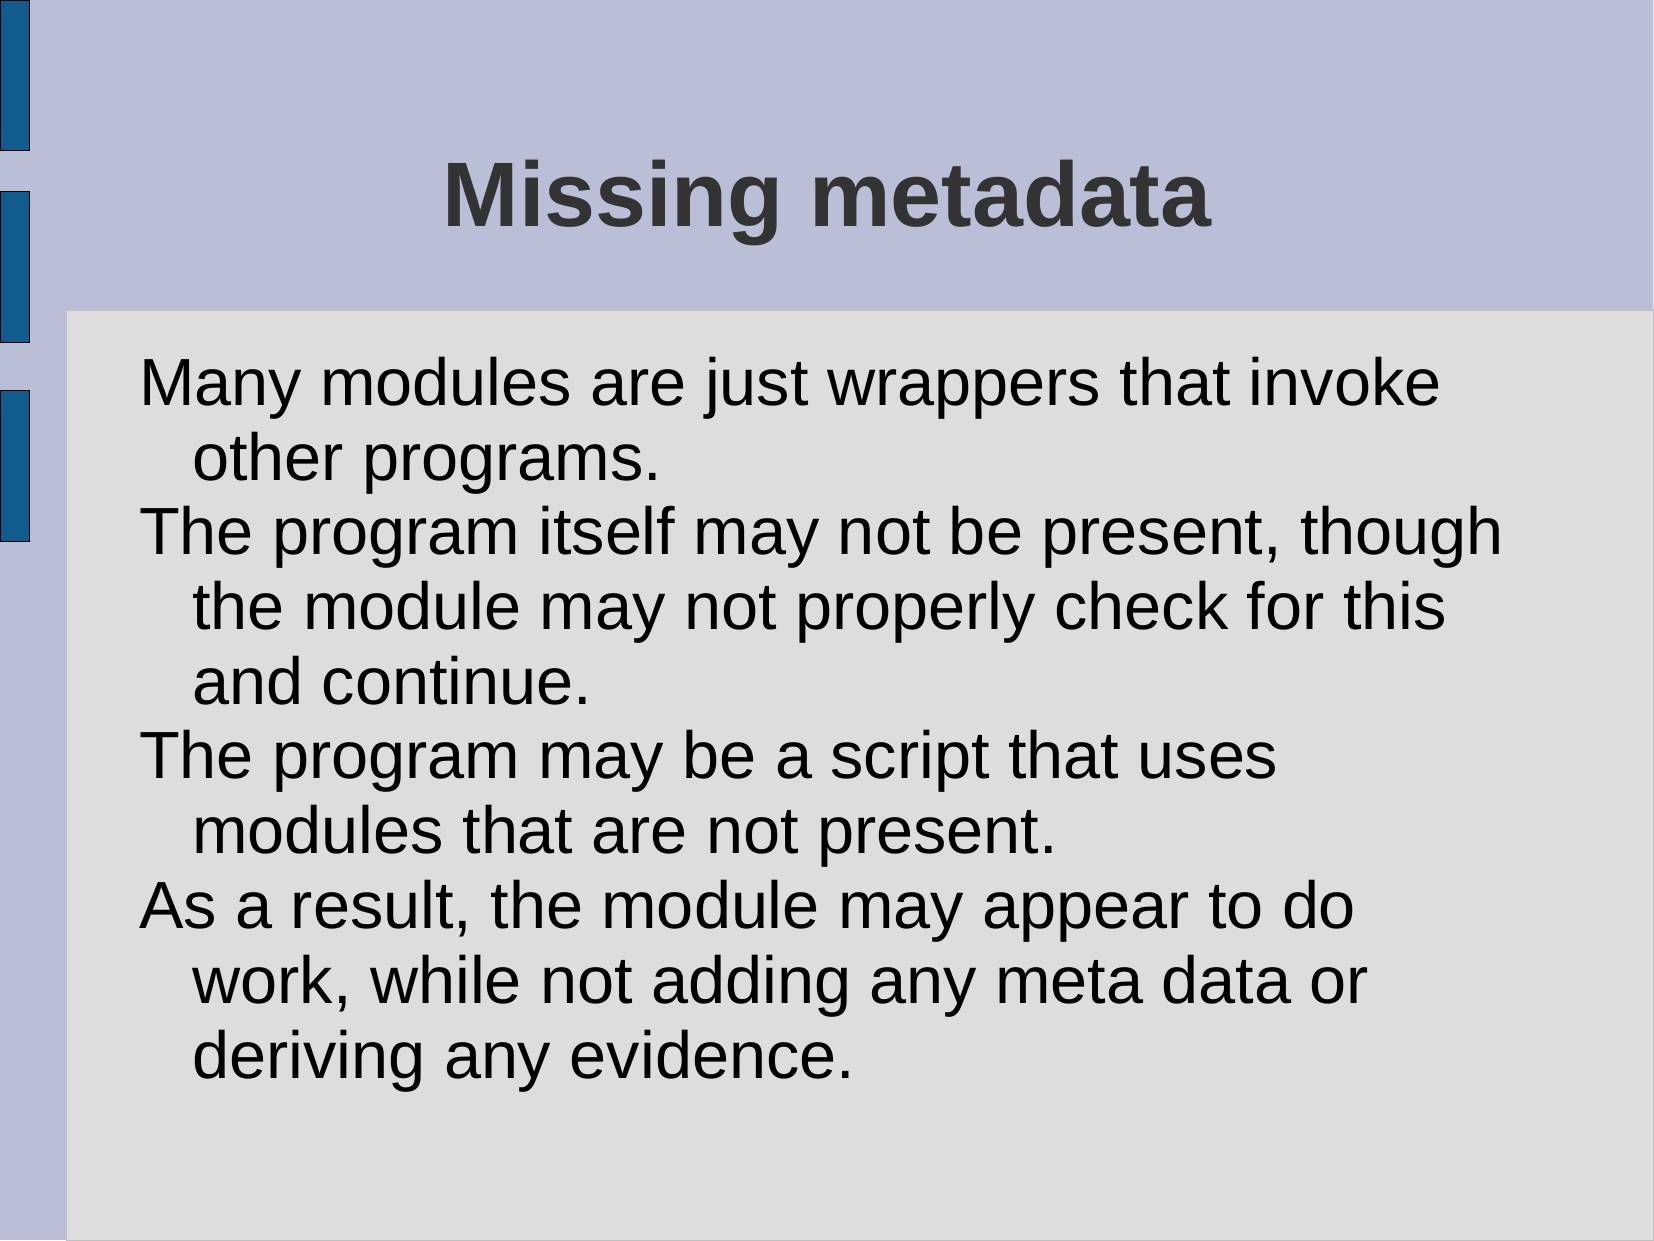

# Missing metadata
Many modules are just wrappers that invoke other programs.
The program itself may not be present, though the module may not properly check for this and continue.
The program may be a script that uses modules that are not present.
As a result, the module may appear to do work, while not adding any meta data or deriving any evidence.